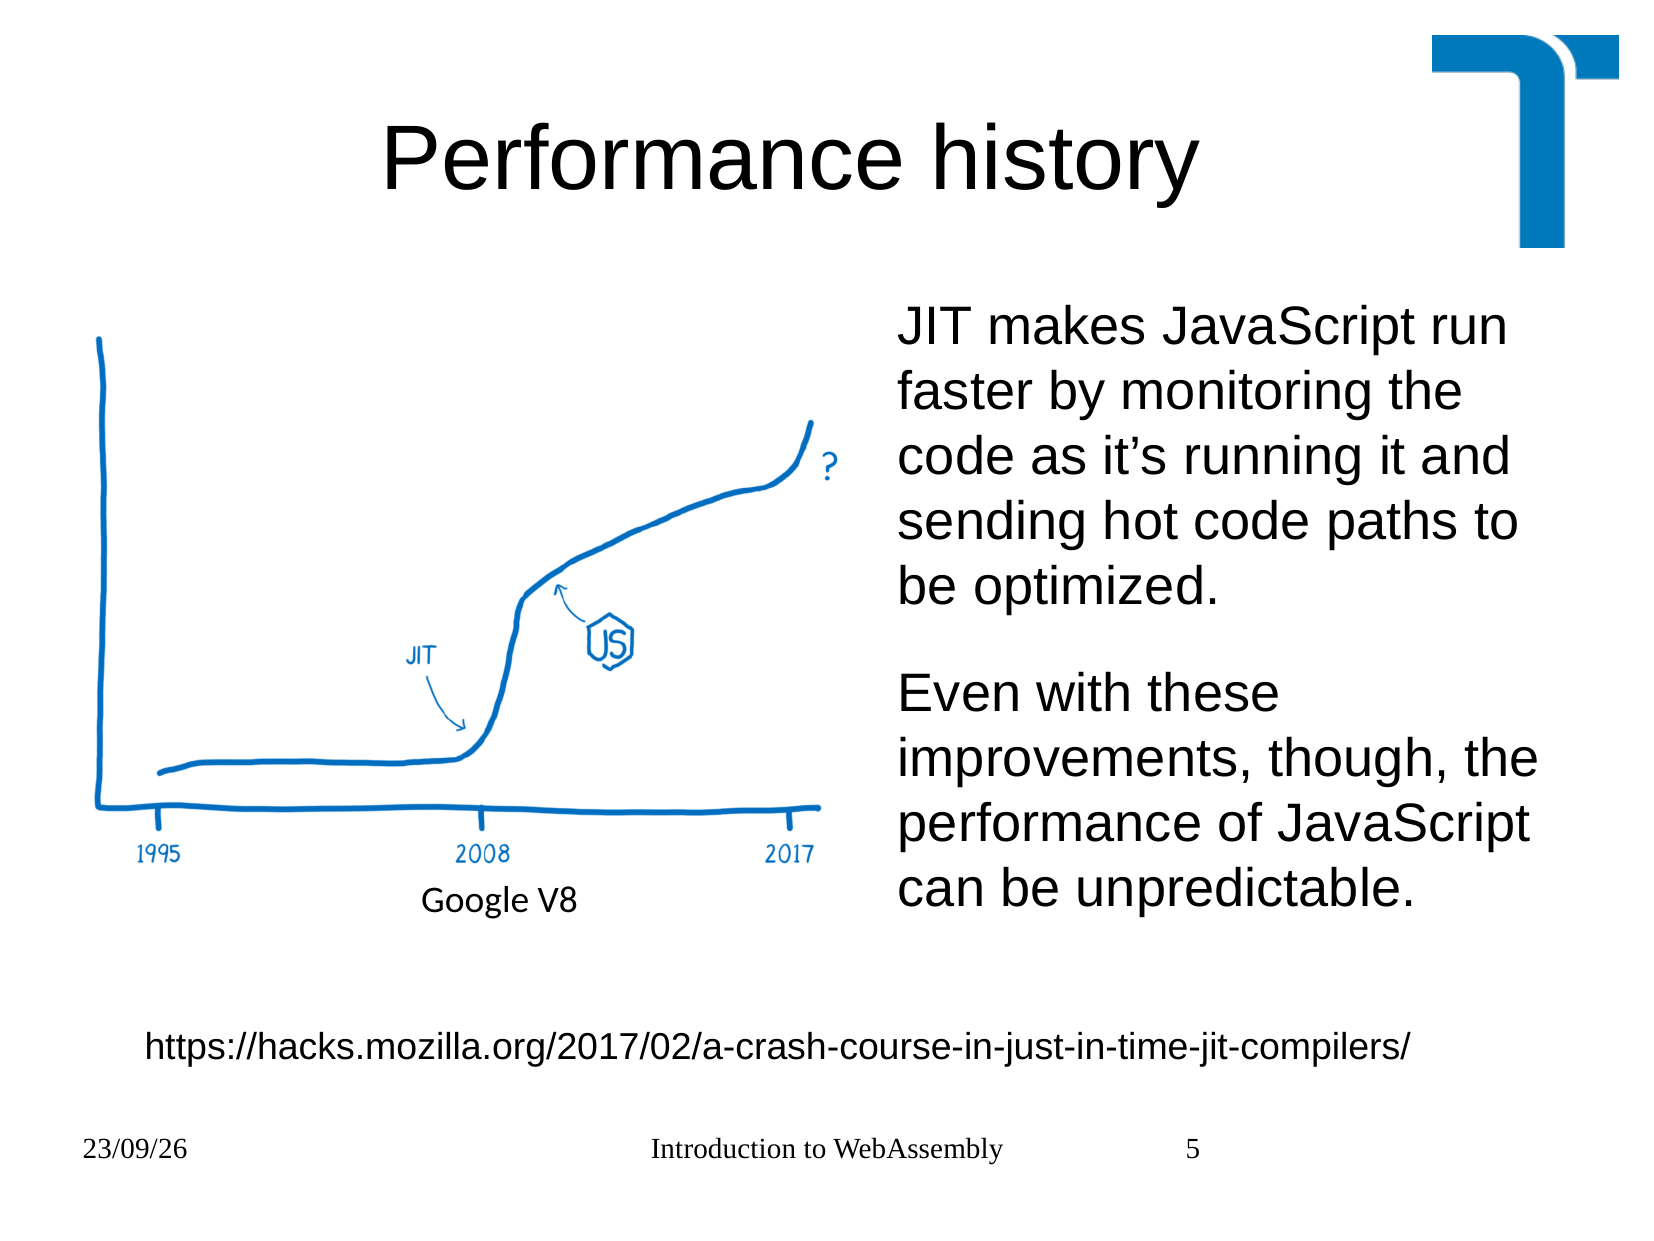

# Performance history
JIT makes JavaScript run faster by monitoring the code as it’s running it and sending hot code paths to be optimized.
Even with these improvements, though, the performance of JavaScript can be unpredictable.
Google V8
https://hacks.mozilla.org/2017/02/a-crash-course-in-just-in-time-jit-compilers/
Introduction to WebAssembly
2